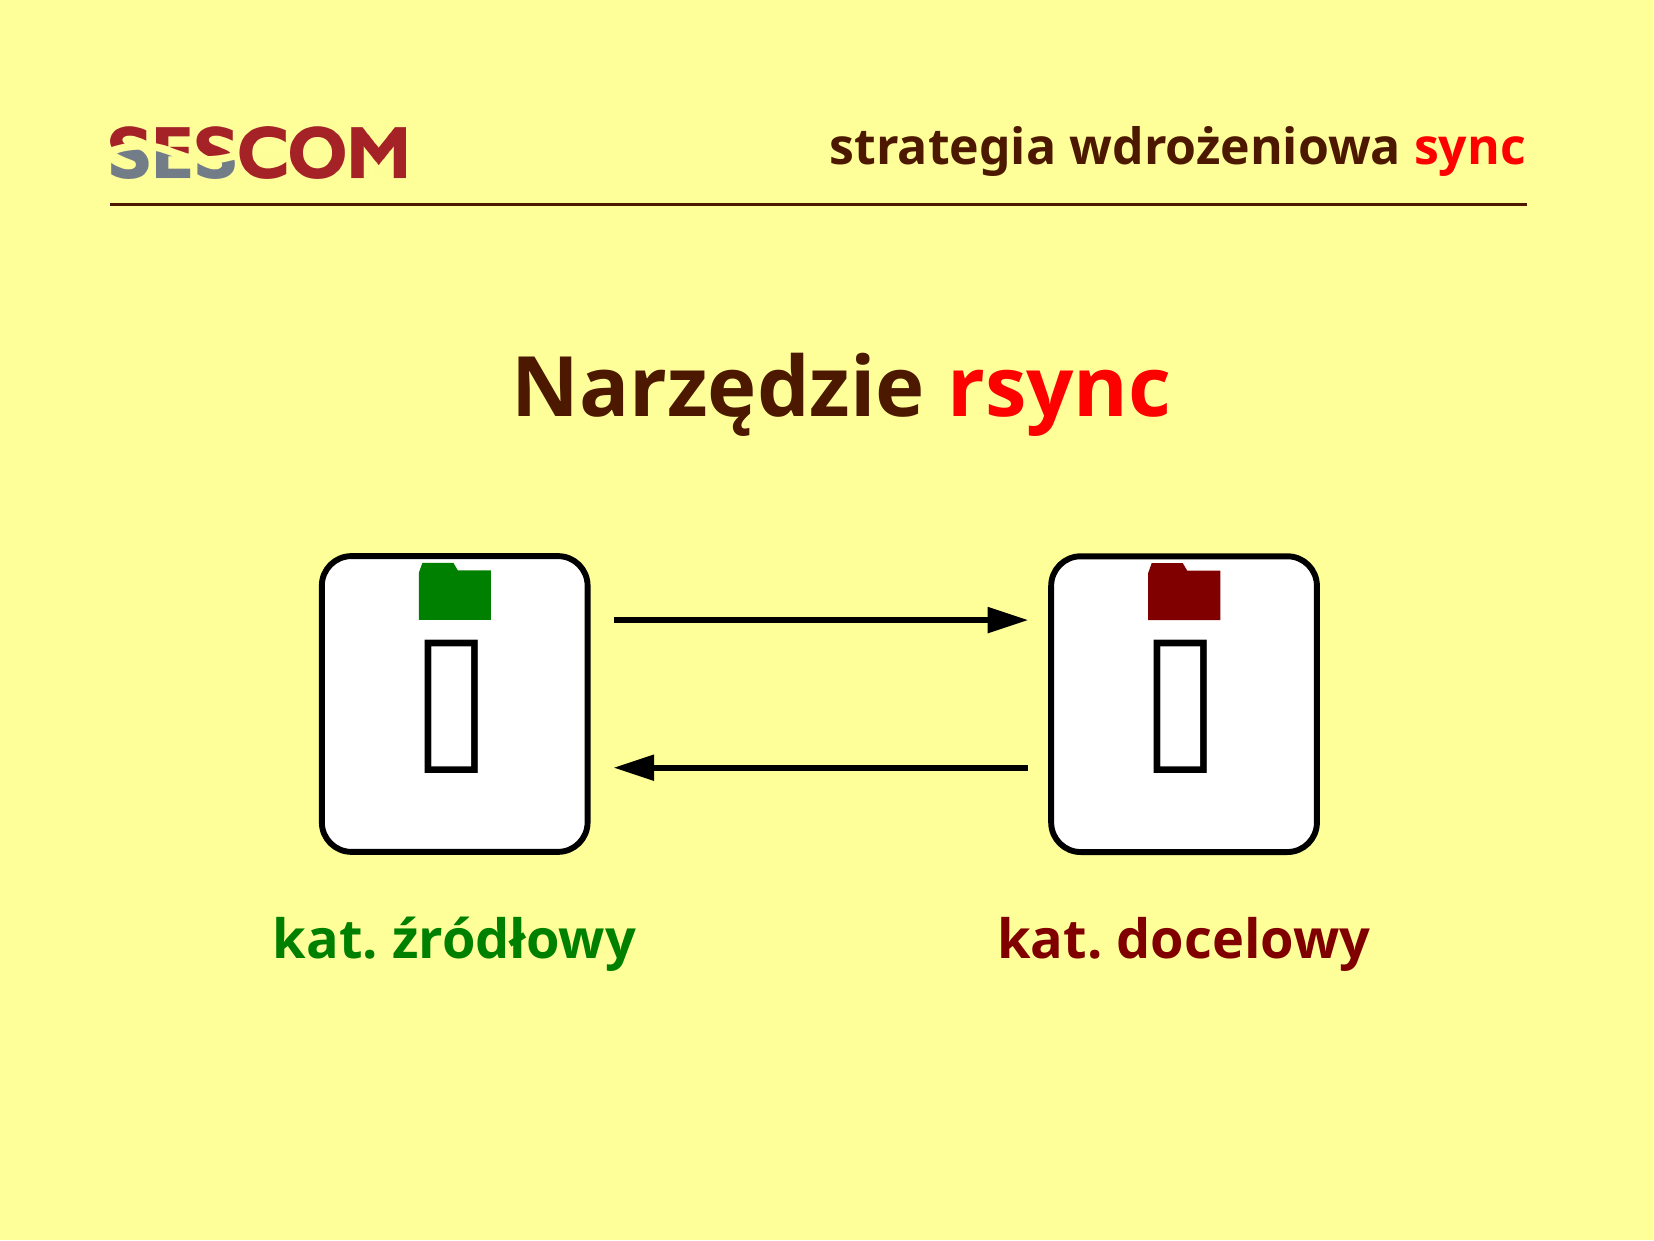

strategia wdrożeniowa sync
Narzędzie rsync


kat. źródłowy


kat. docelowy